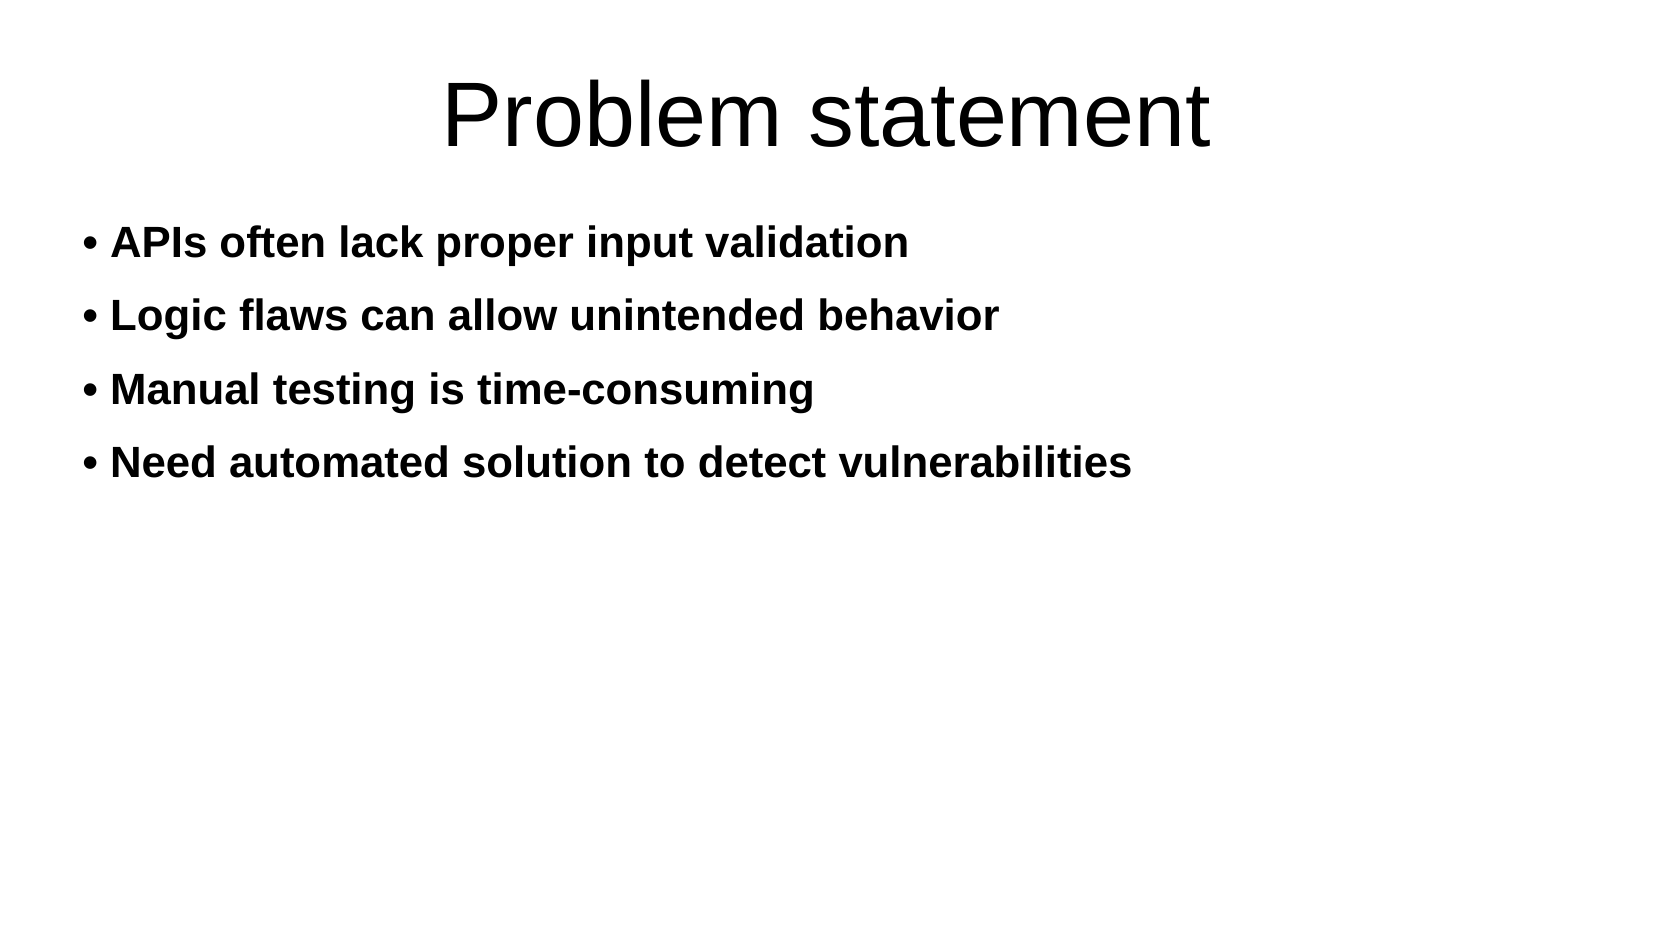

# Problem statement
• APIs often lack proper input validation
• Logic flaws can allow unintended behavior
• Manual testing is time-consuming
• Need automated solution to detect vulnerabilities